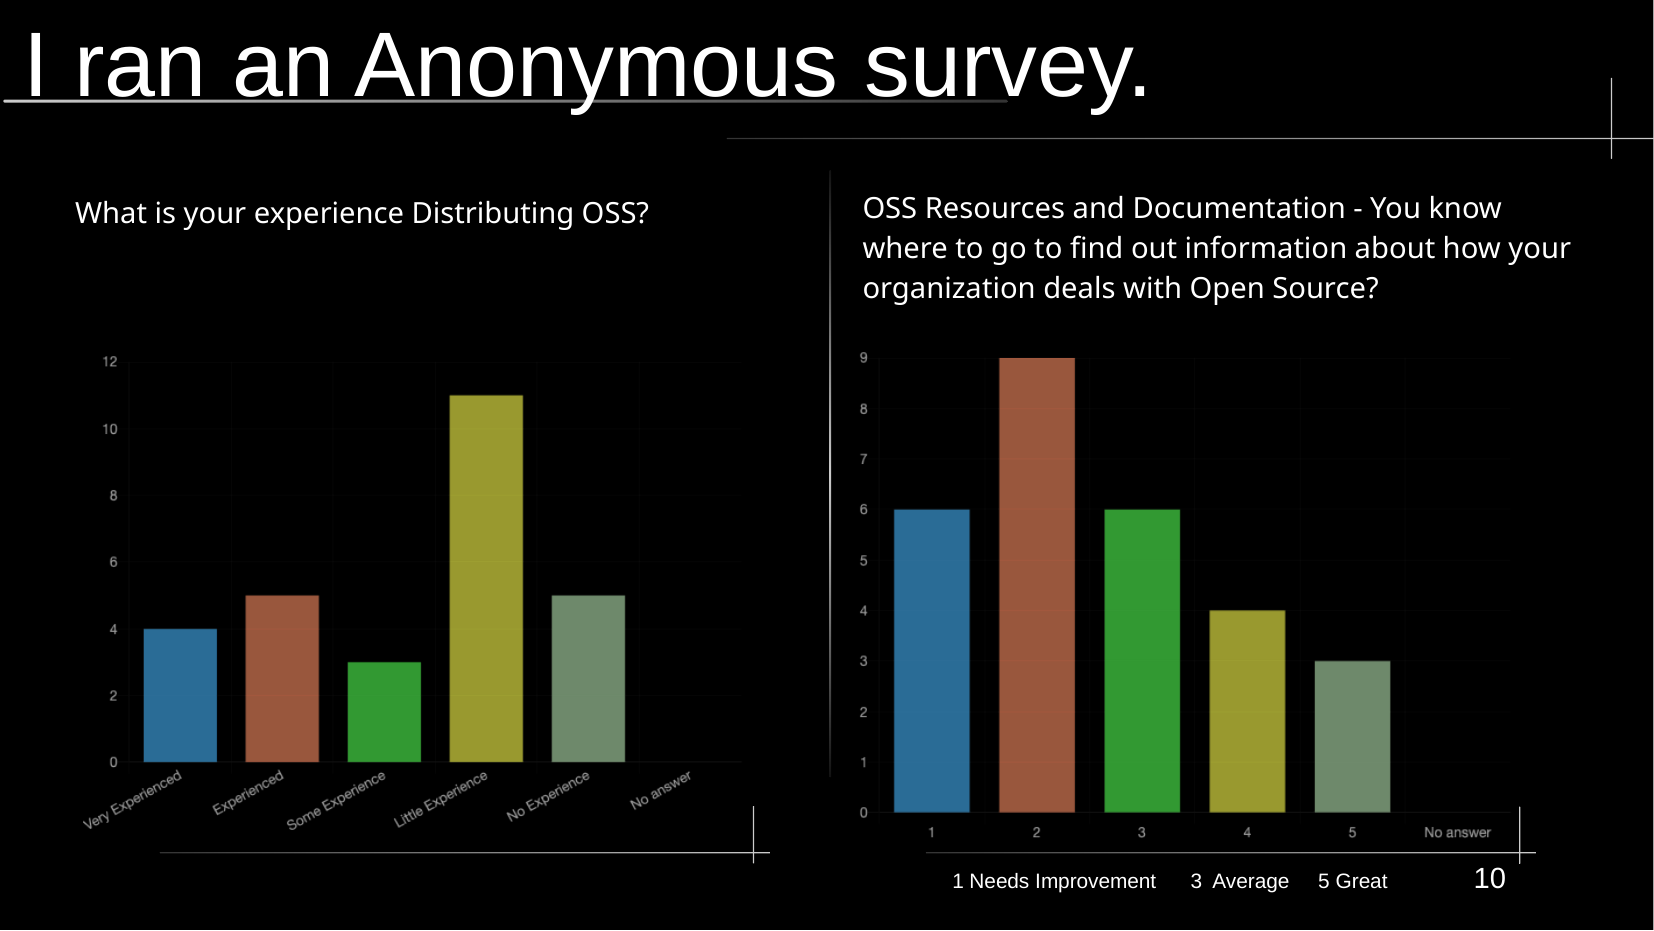

# I ran an Anonymous survey.
OSS Resources and Documentation - You know where to go to find out information about how your organization deals with Open Source?
What is your experience Distributing OSS?
10
1 Needs Improvement 3 Average 5 Great